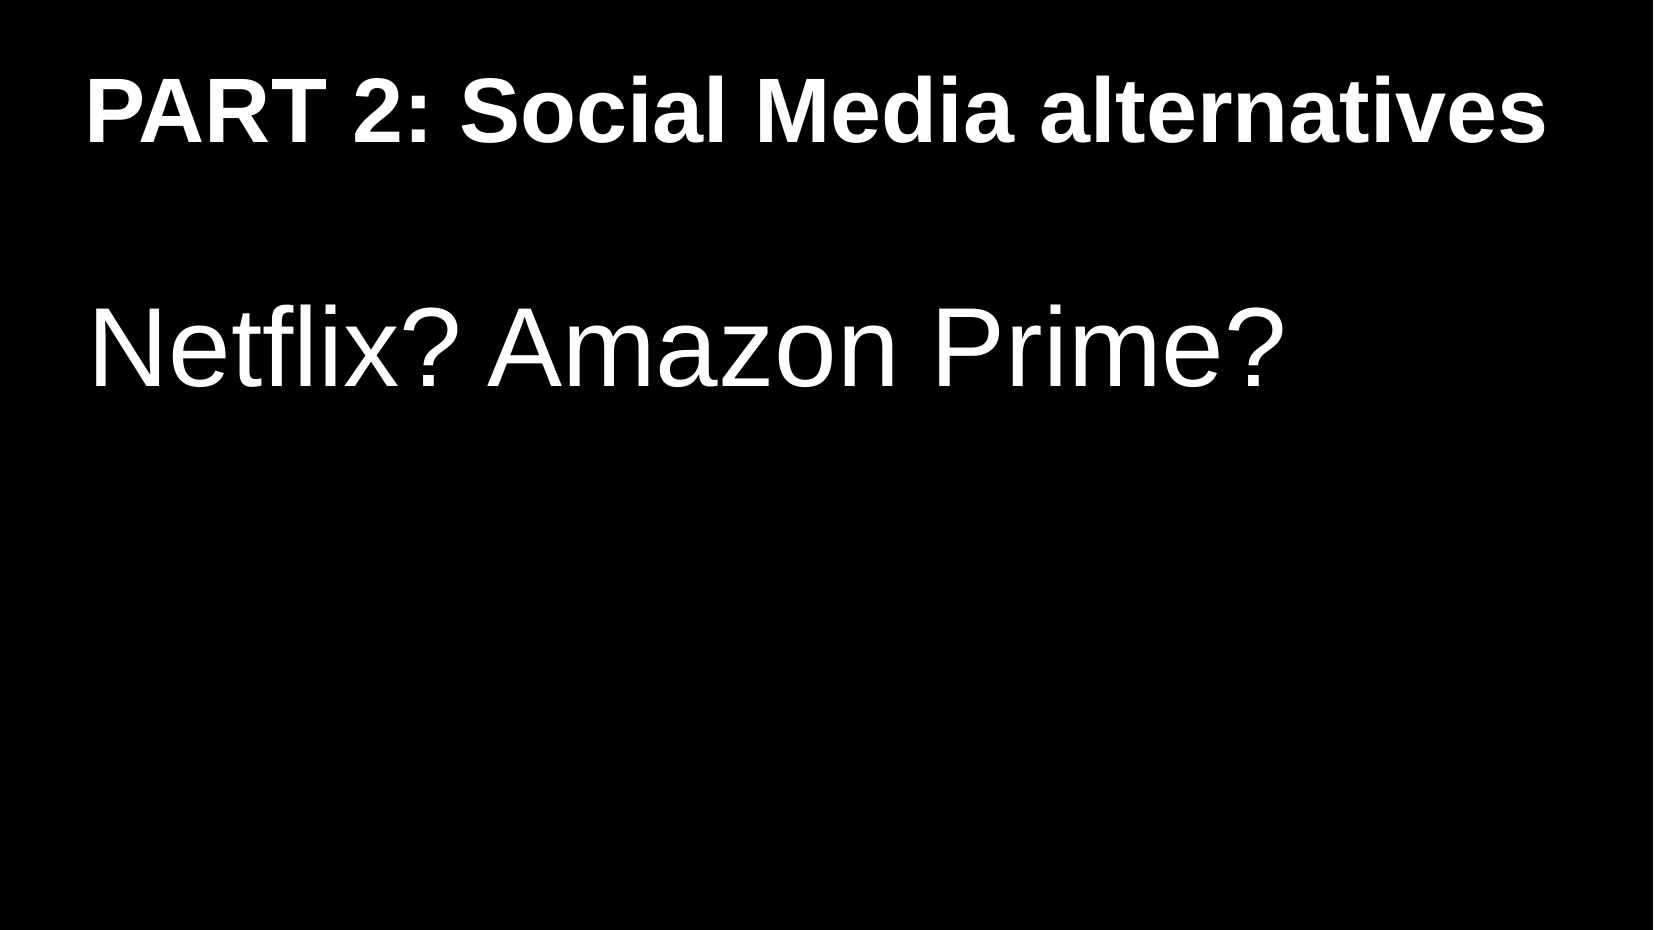

# PART 2: Social Media alternatives
Netflix? Amazon Prime?